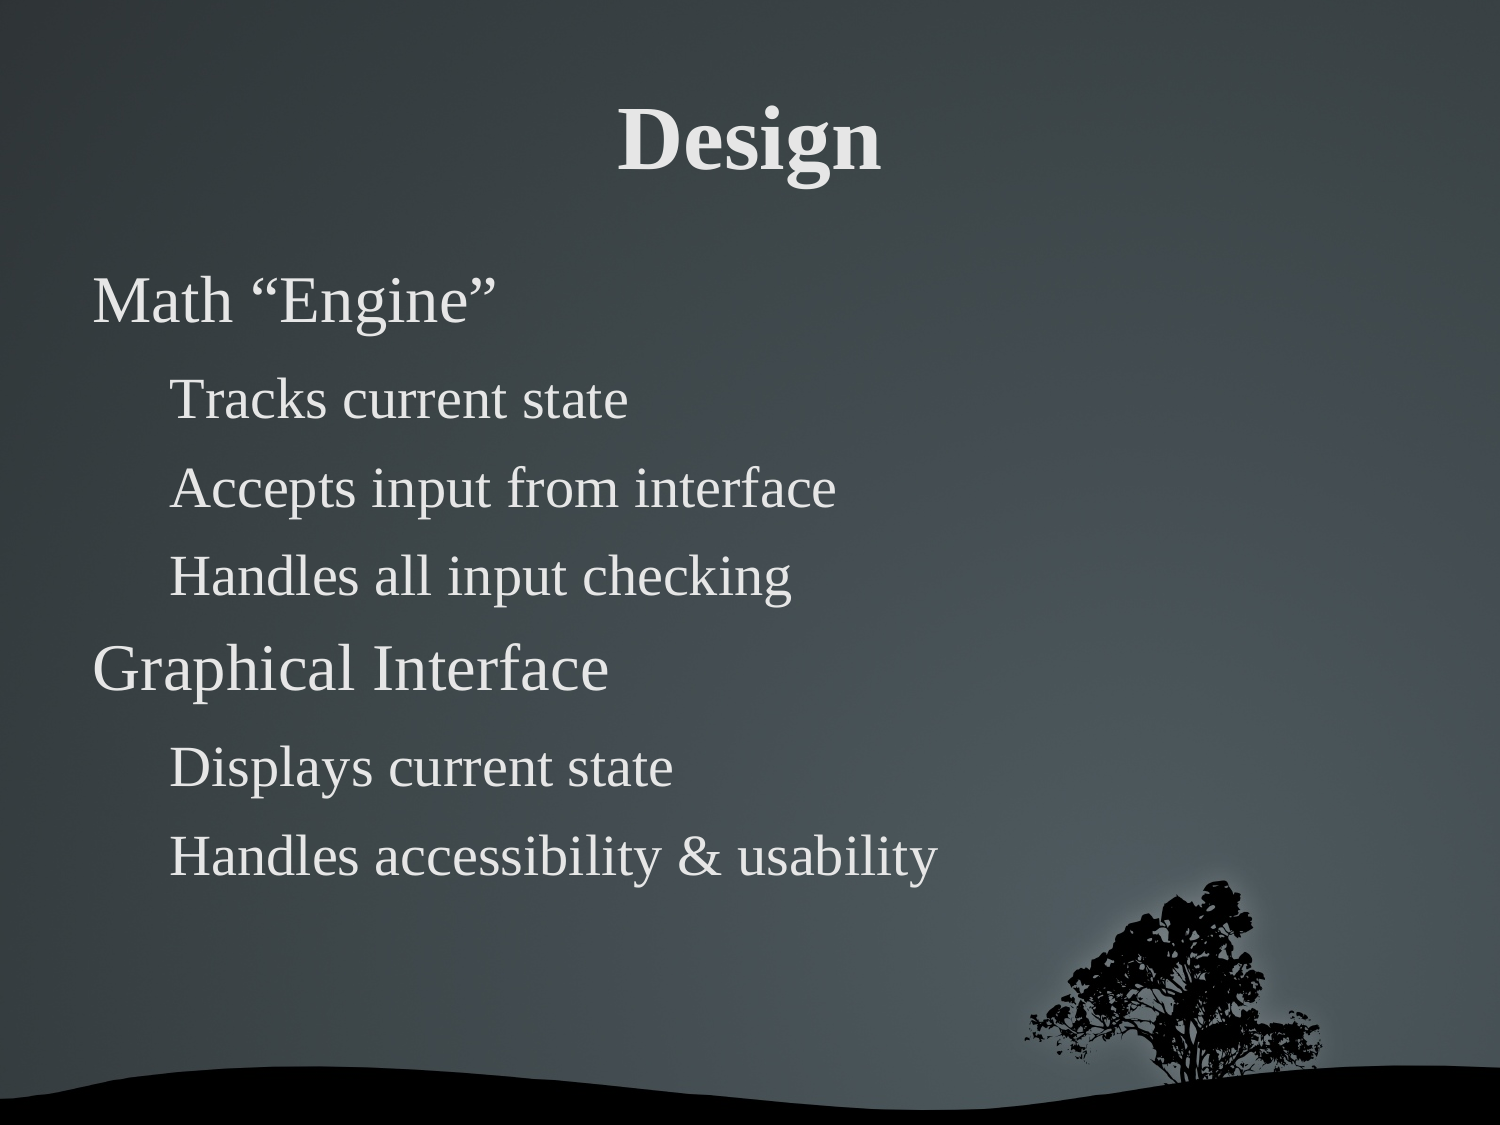

# Design
Math “Engine”
Tracks current state
Accepts input from interface
Handles all input checking
Graphical Interface
Displays current state
Handles accessibility & usability